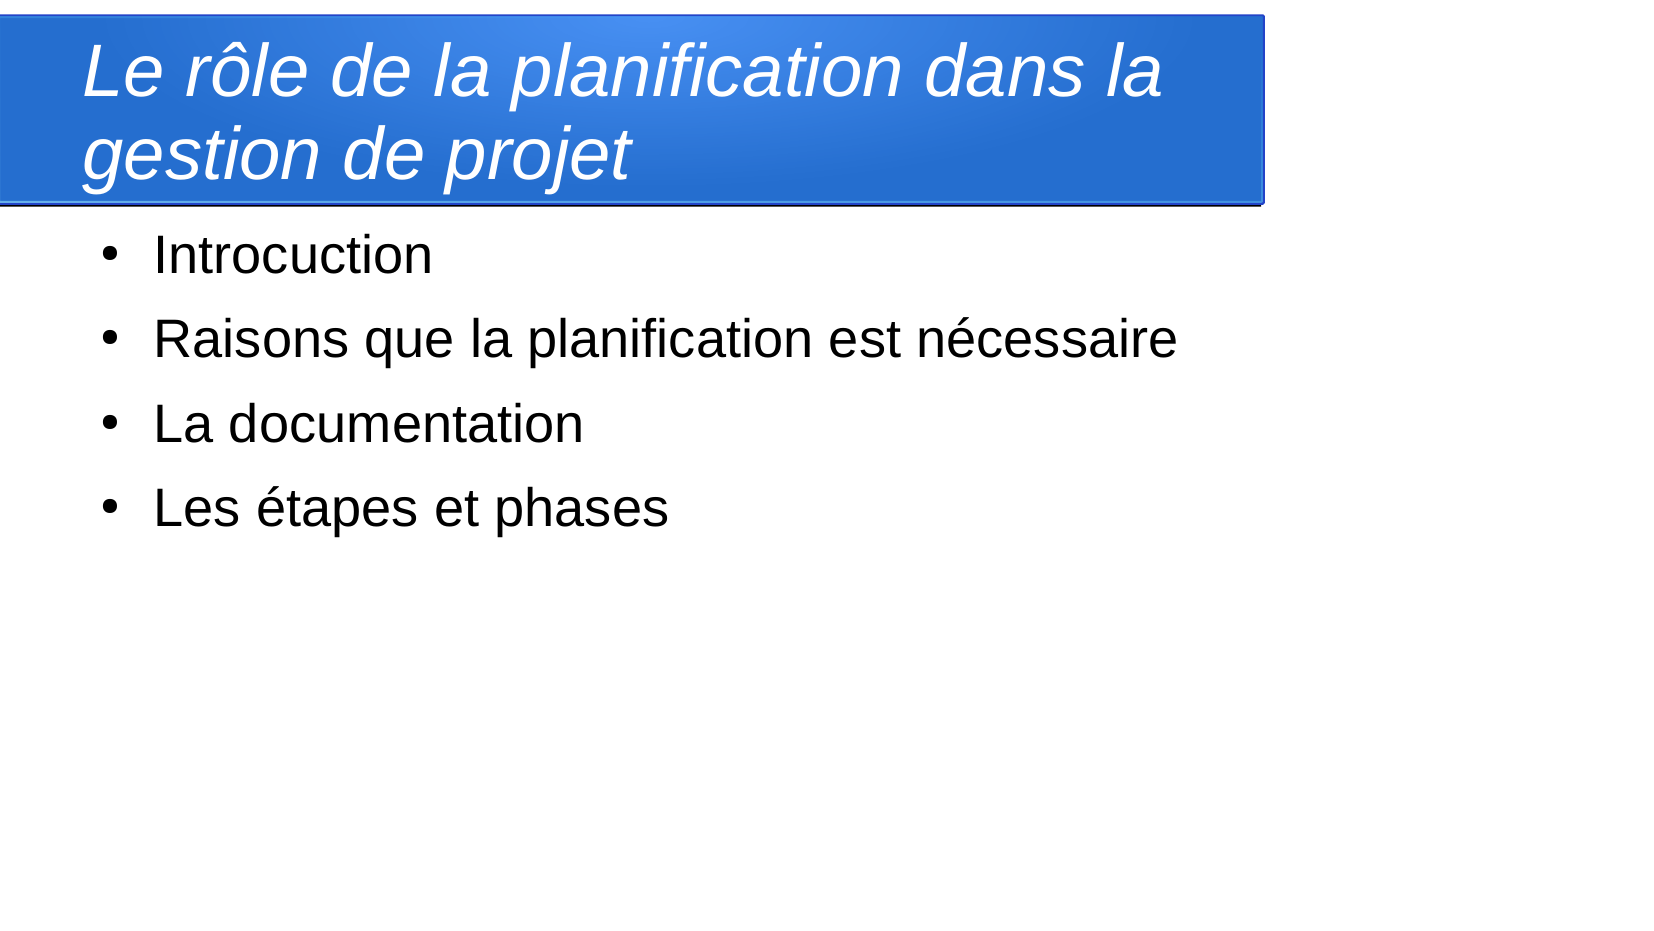

# Le rôle de la planification dans la gestion de projet
Introcuction
Raisons que la planification est nécessaire
La documentation
Les étapes et phases